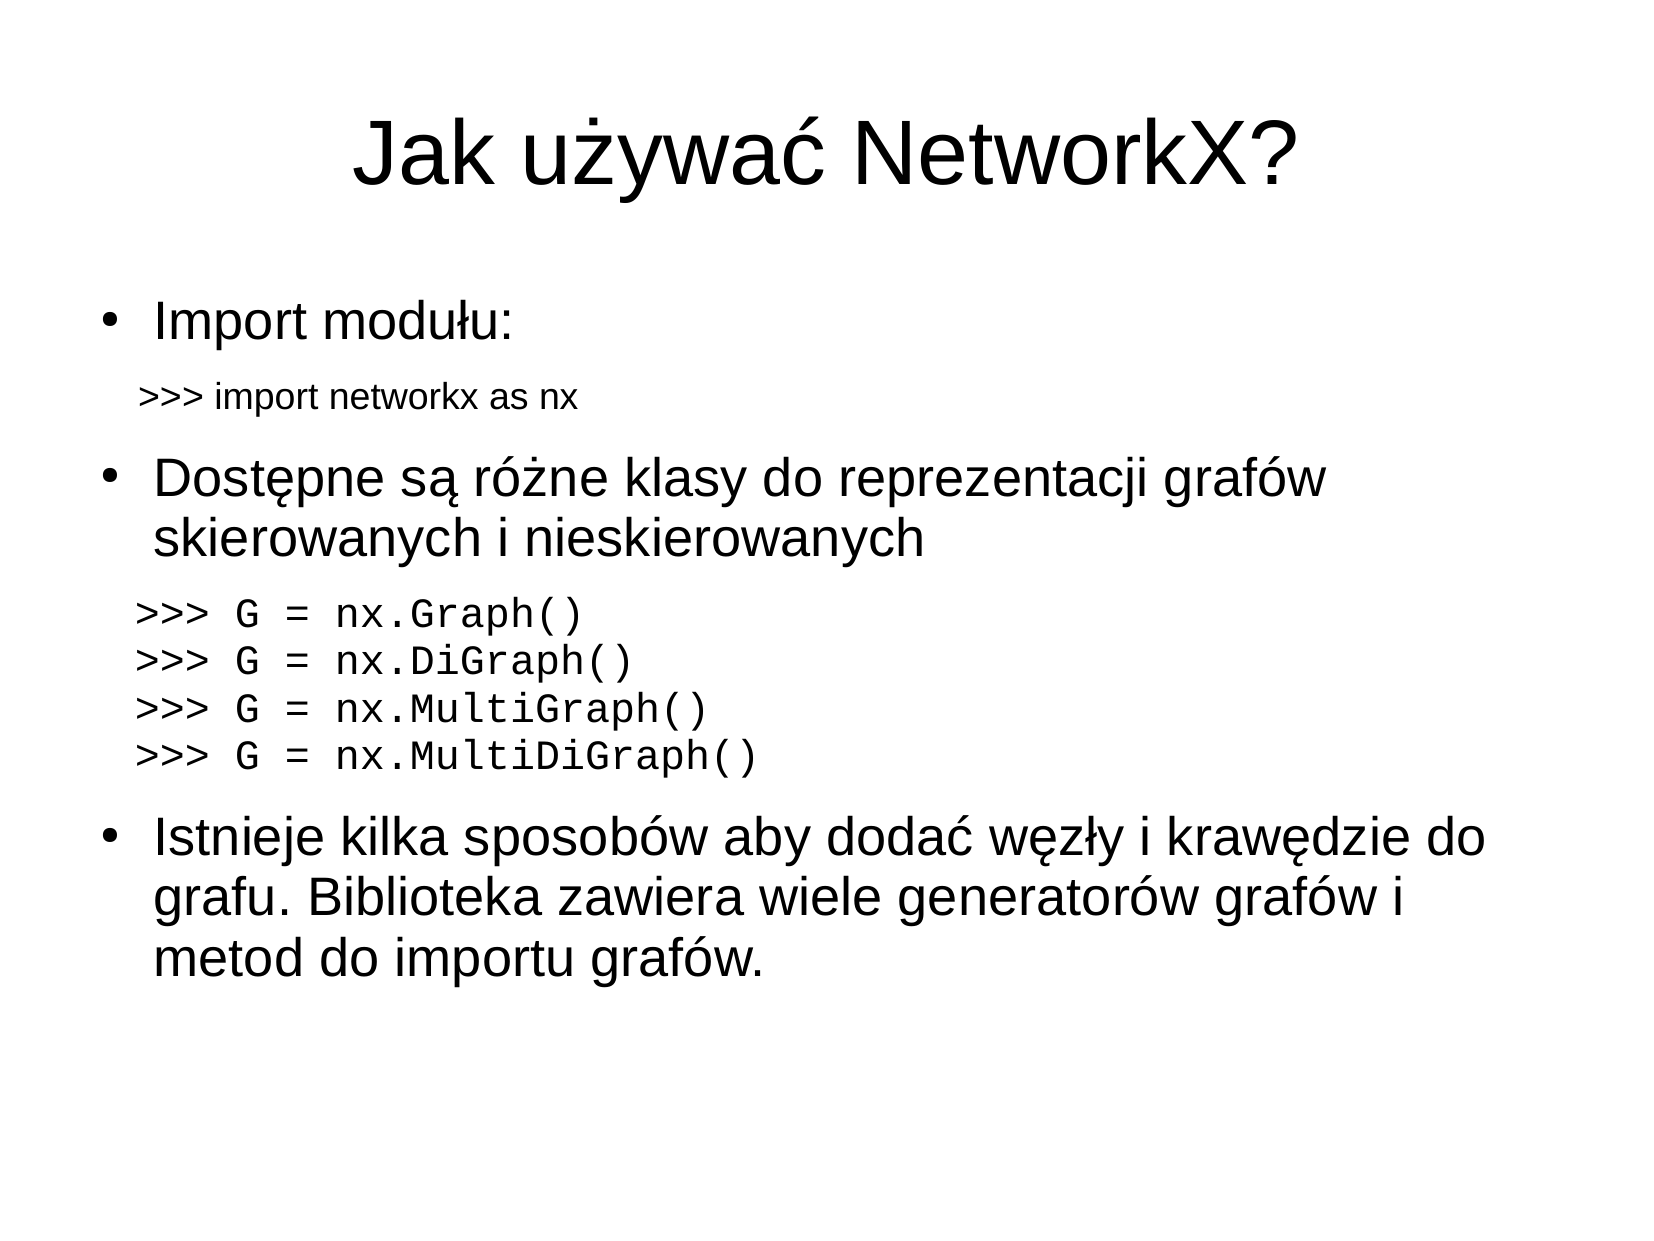

# Jak używać NetworkX?
Import modułu:
 >>> import networkx as nx
Dostępne są różne klasy do reprezentacji grafów skierowanych i nieskierowanych
Istnieje kilka sposobów aby dodać węzły i krawędzie do grafu. Biblioteka zawiera wiele generatorów grafów i metod do importu grafów.
>>> G = nx.Graph()
>>> G = nx.DiGraph()
>>> G = nx.MultiGraph()
>>> G = nx.MultiDiGraph()